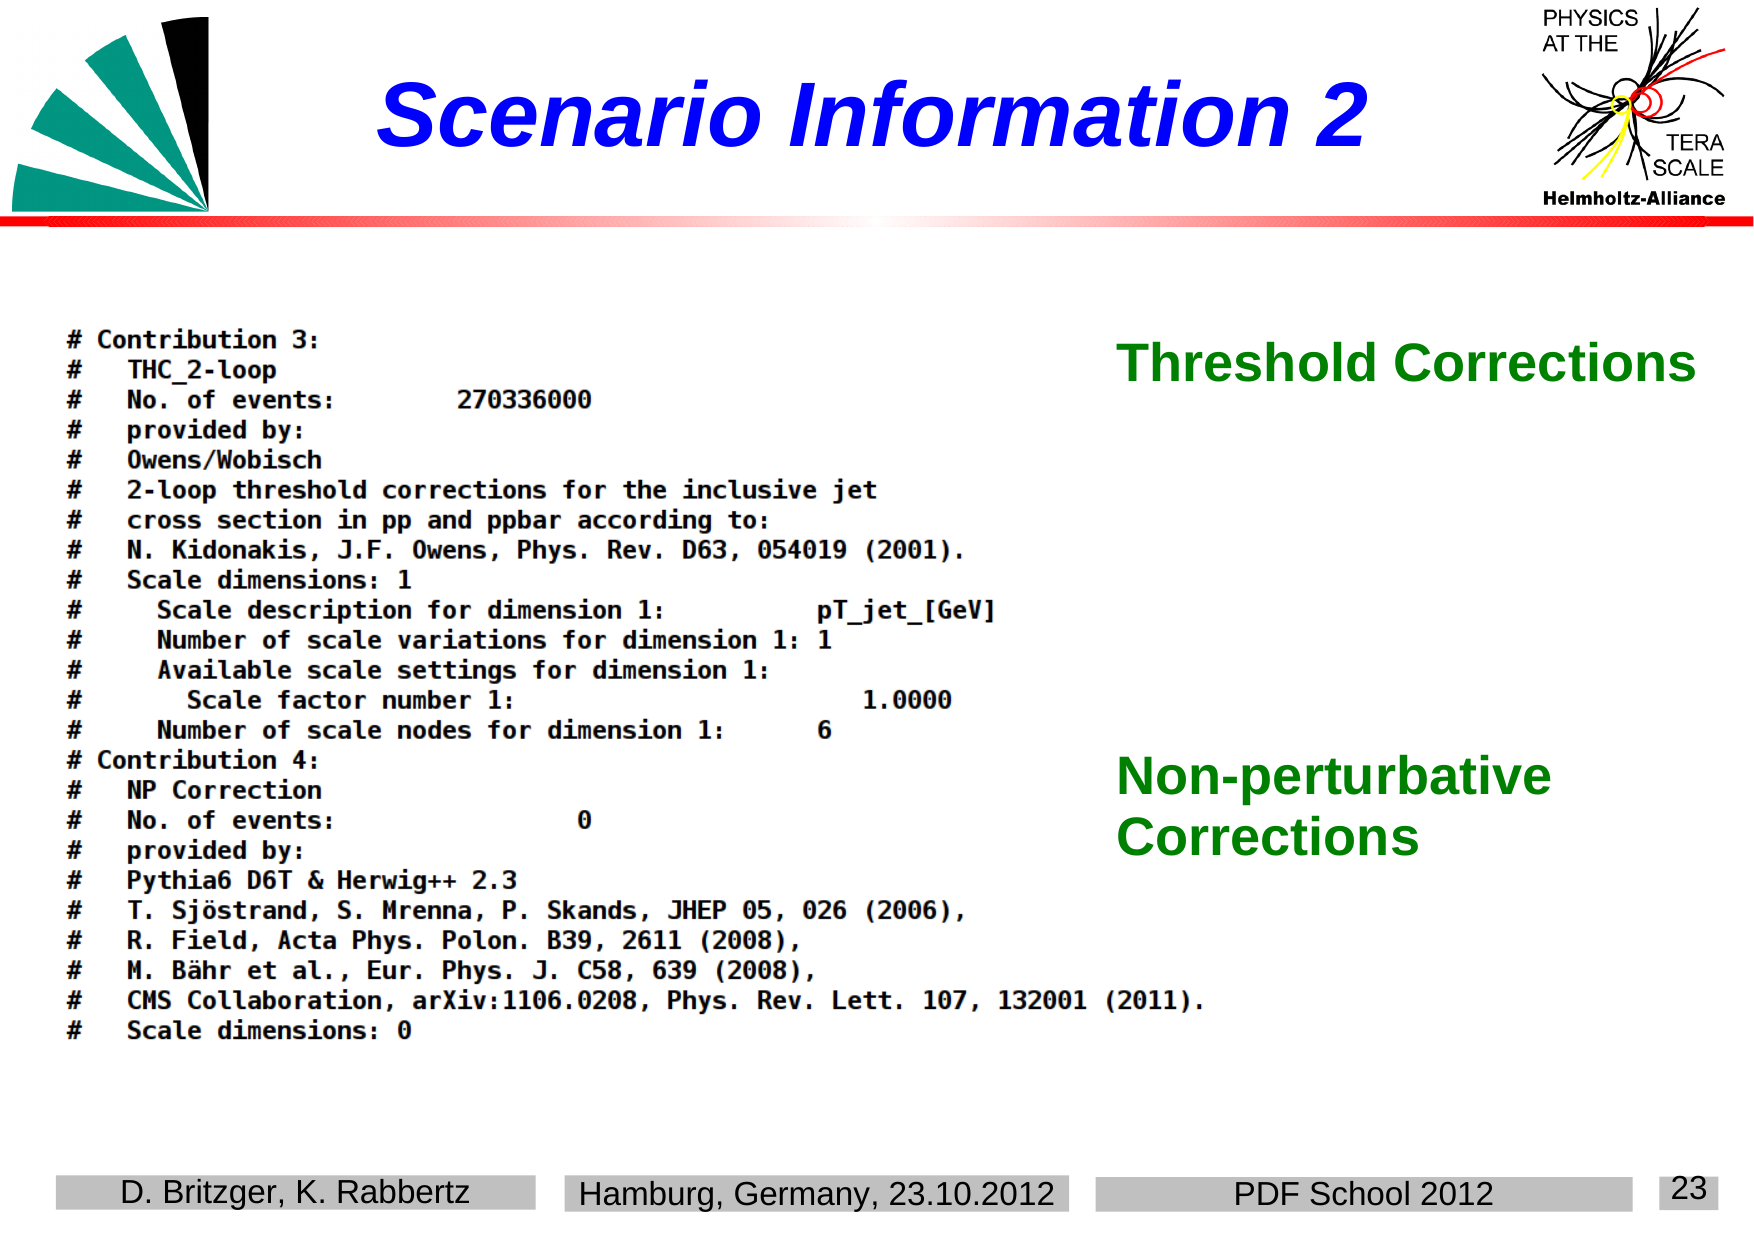

# Scenario Information 2
Threshold Corrections
Non-perturbative
Corrections